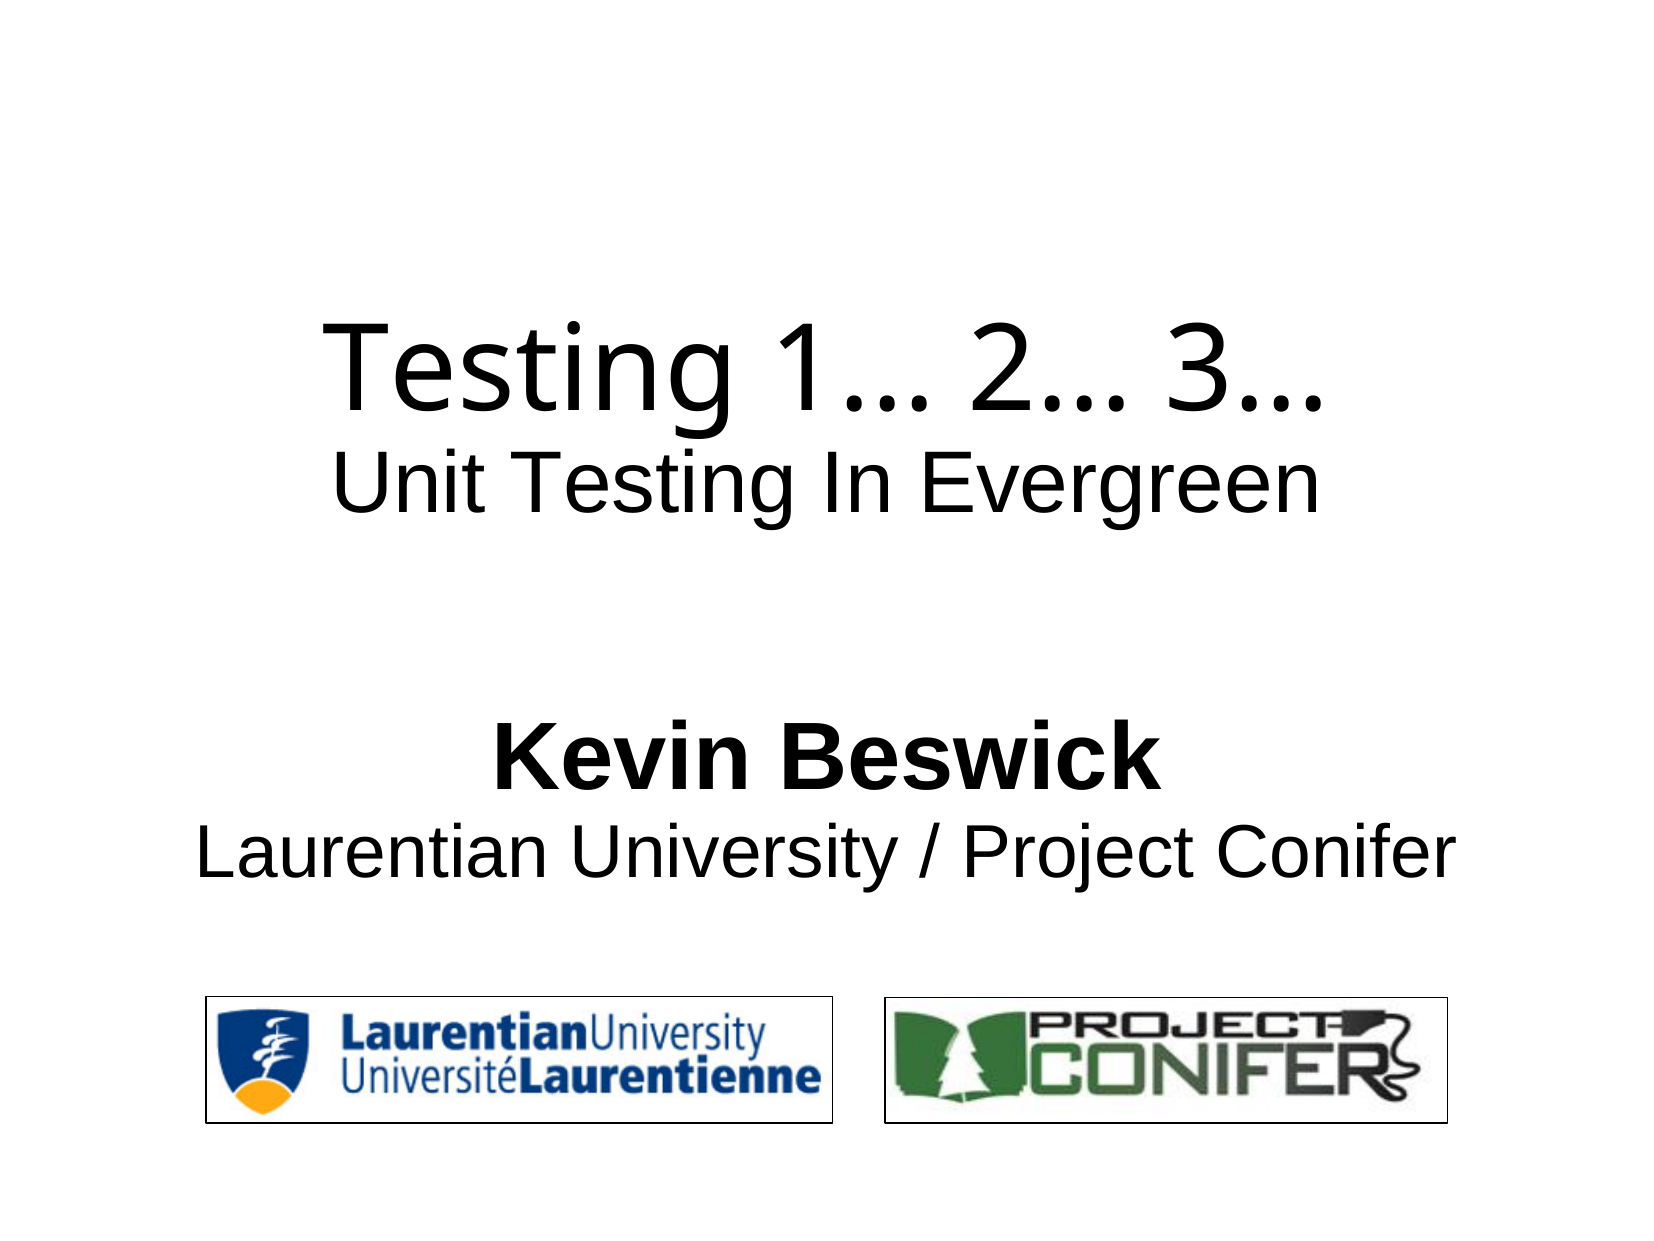

Testing 1... 2... 3...
Unit Testing In Evergreen
Kevin Beswick
Laurentian University / Project Conifer